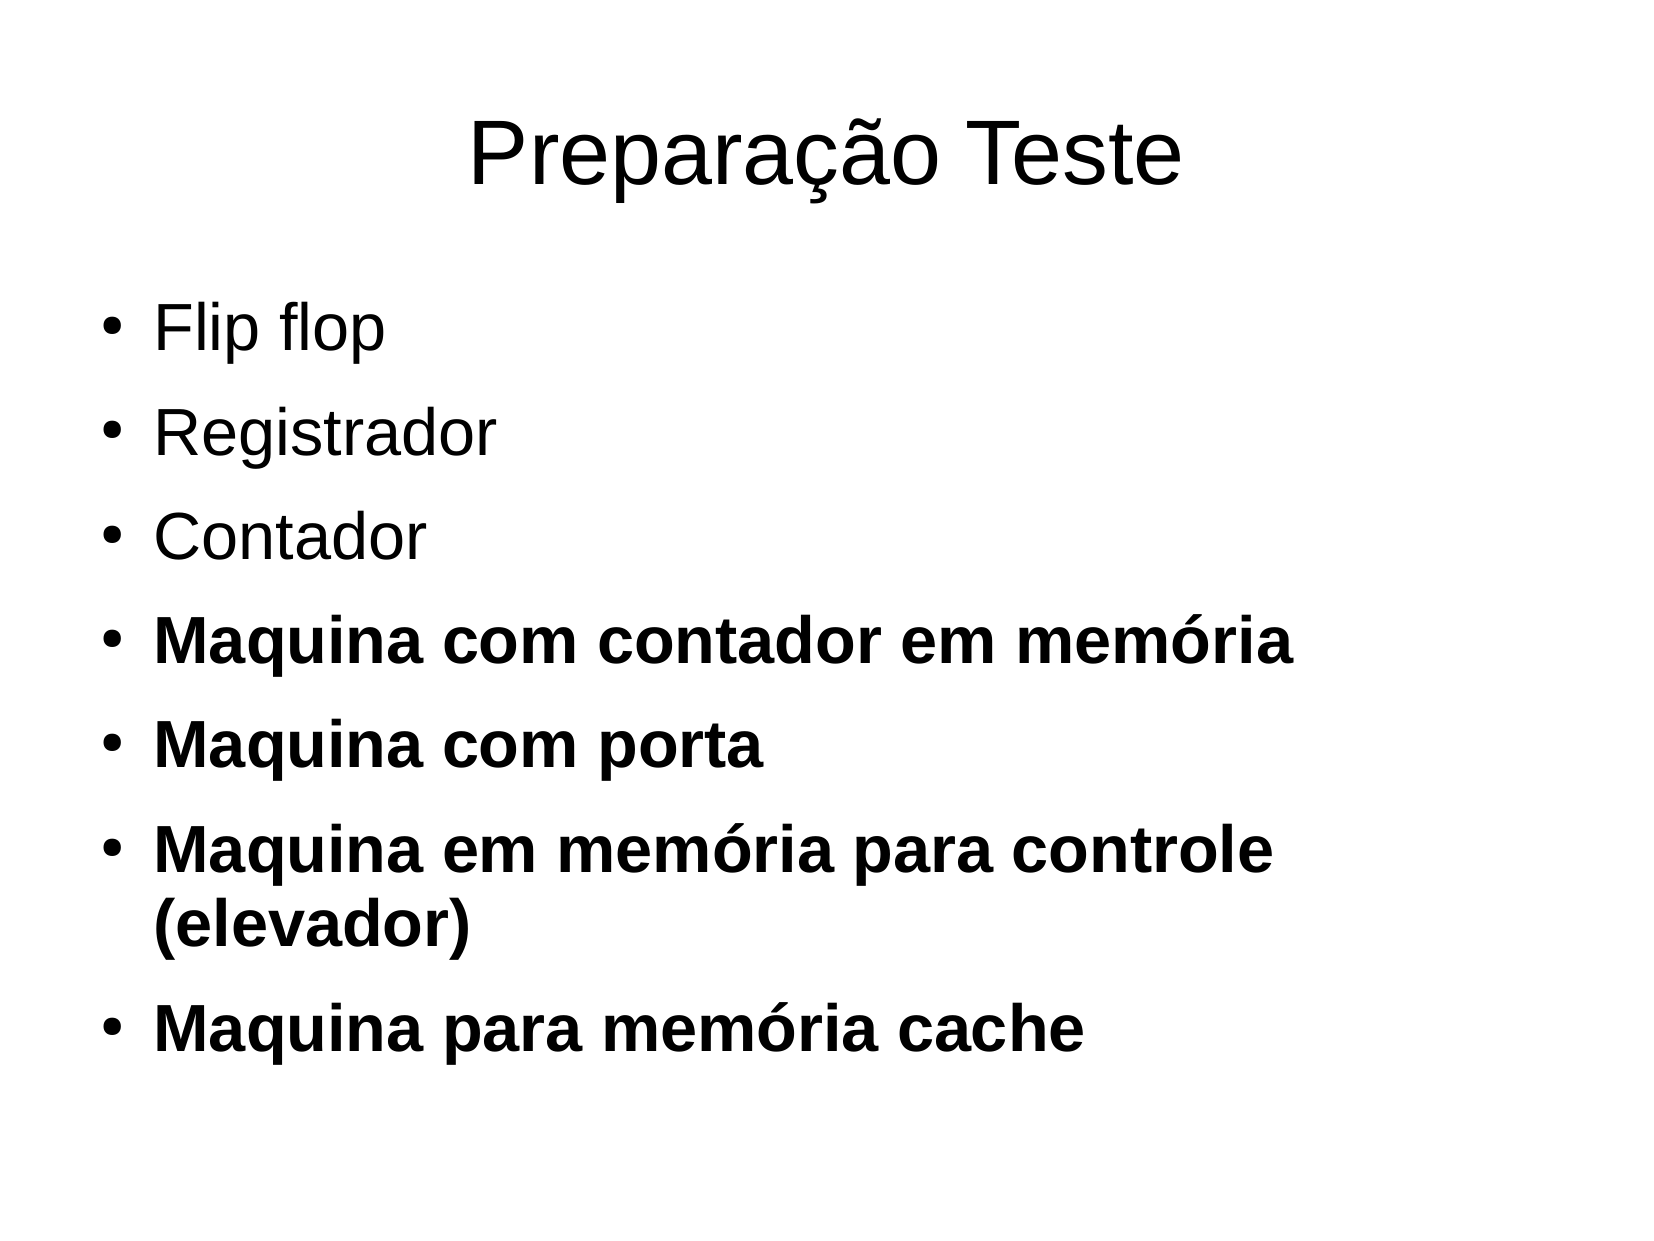

# Preparação Teste
Flip flop
Registrador
Contador
Maquina com contador em memória
Maquina com porta
Maquina em memória para controle (elevador)
Maquina para memória cache